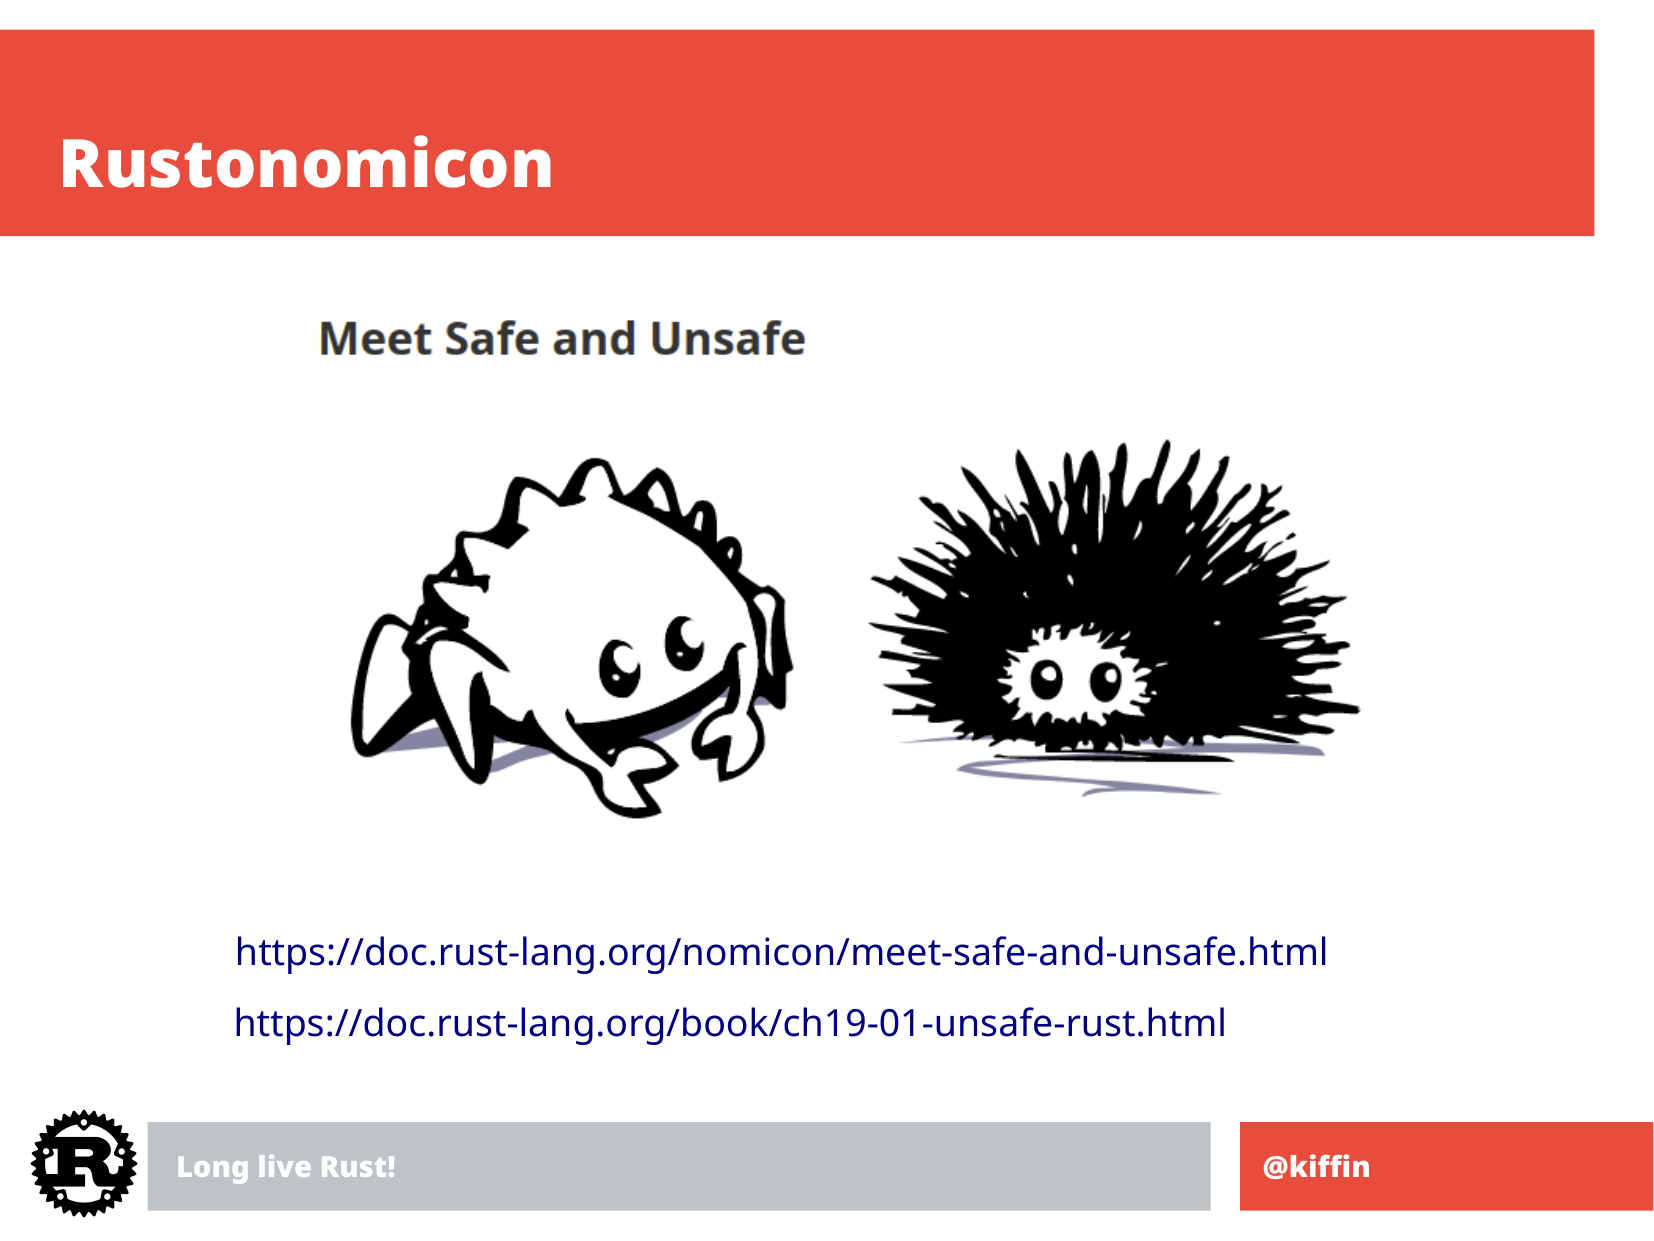

# Rustonomicon
https://doc.rust-lang.org/nomicon/meet-safe-and-unsafe.html
https://doc.rust-lang.org/book/ch19-01-unsafe-rust.html
Long live Rust!
@kiffin